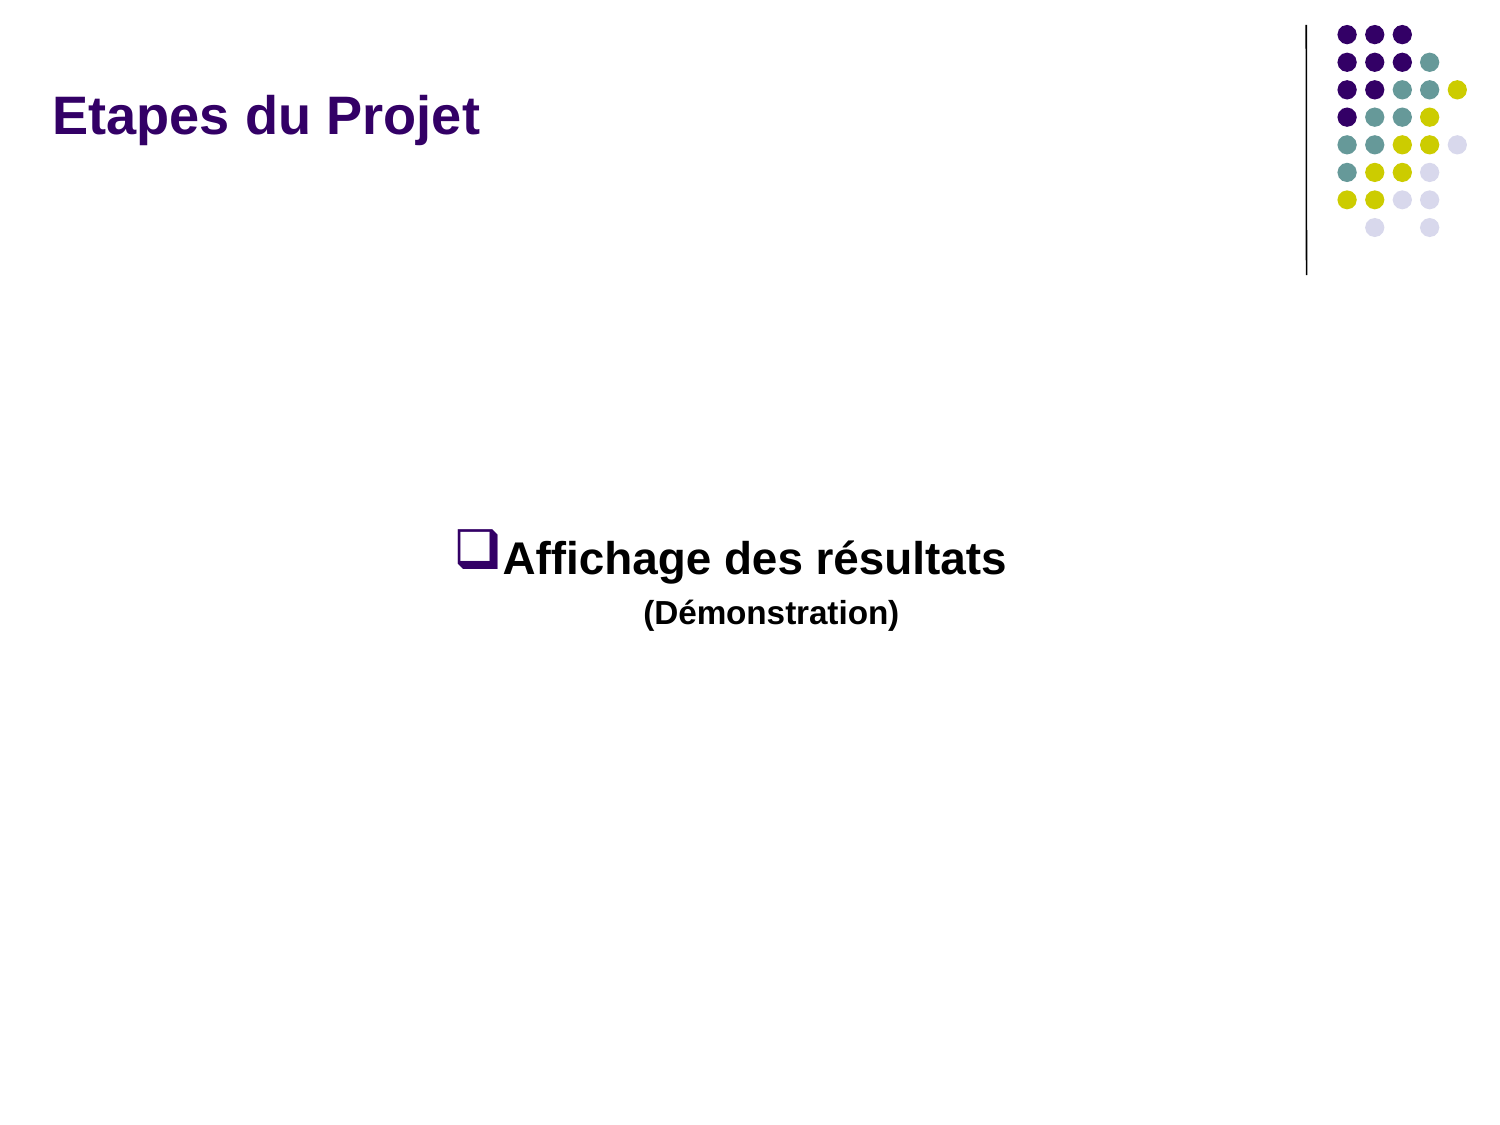

Etapes du Projet
Affichage des résultats
(Démonstration)